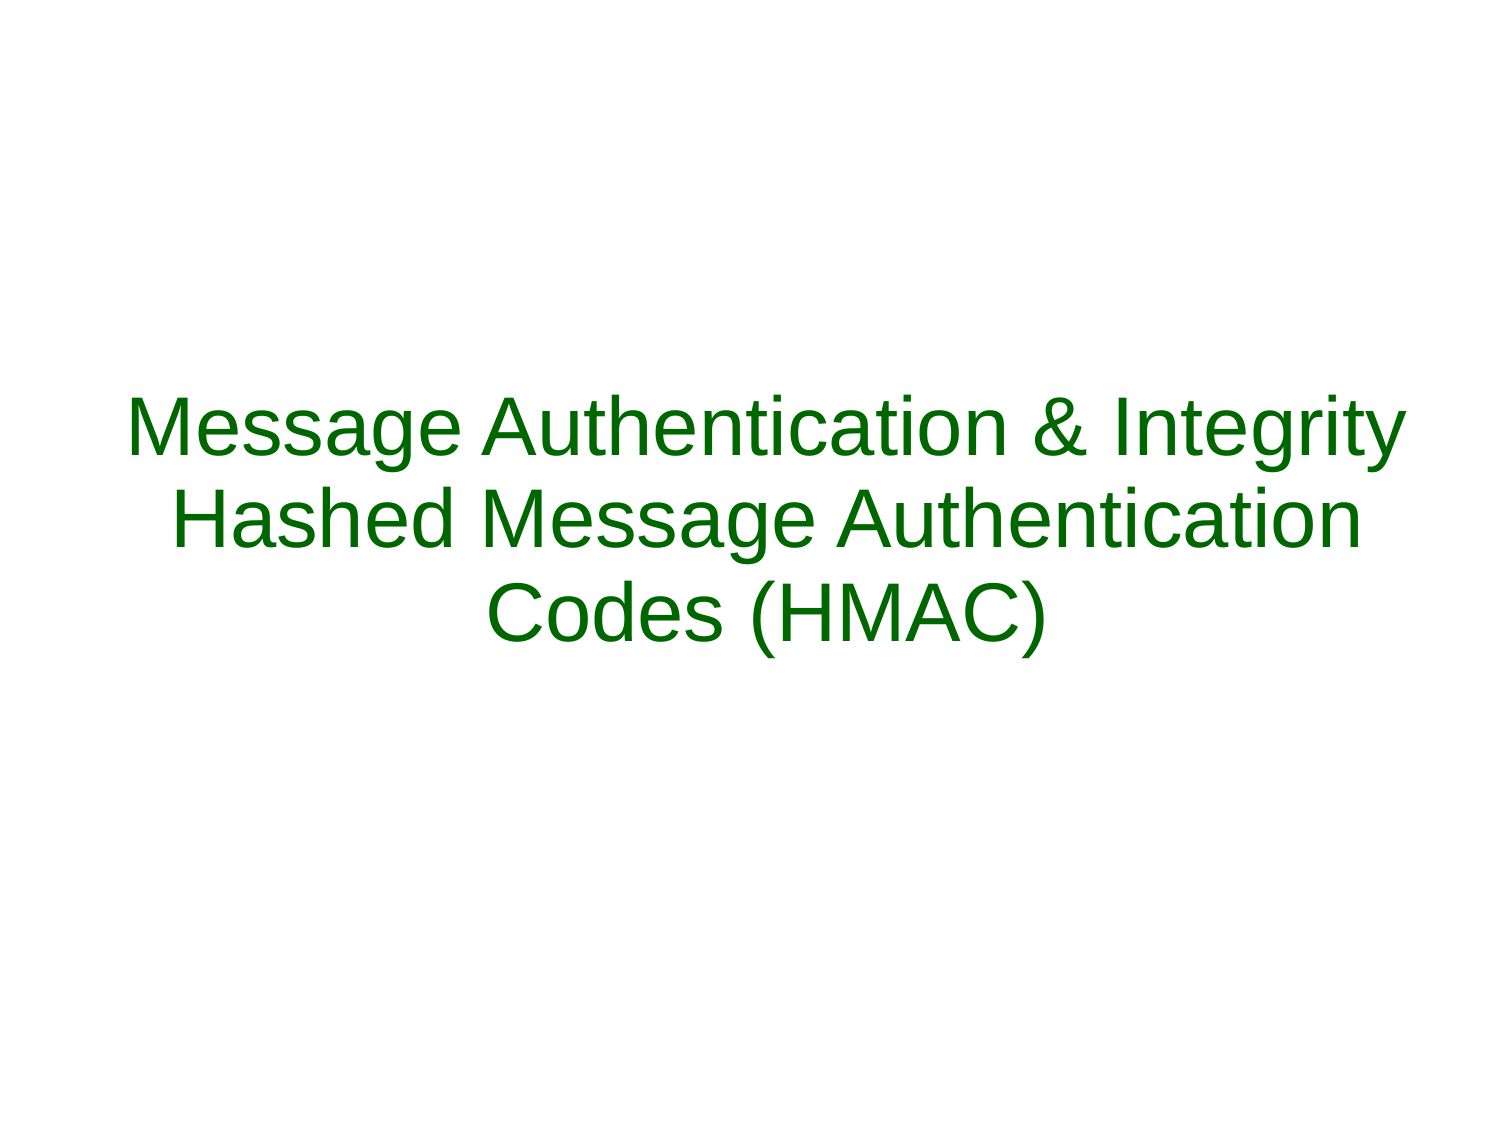

# Message Authentication & Integrity
Hashed Message Authentication Codes (HMAC)